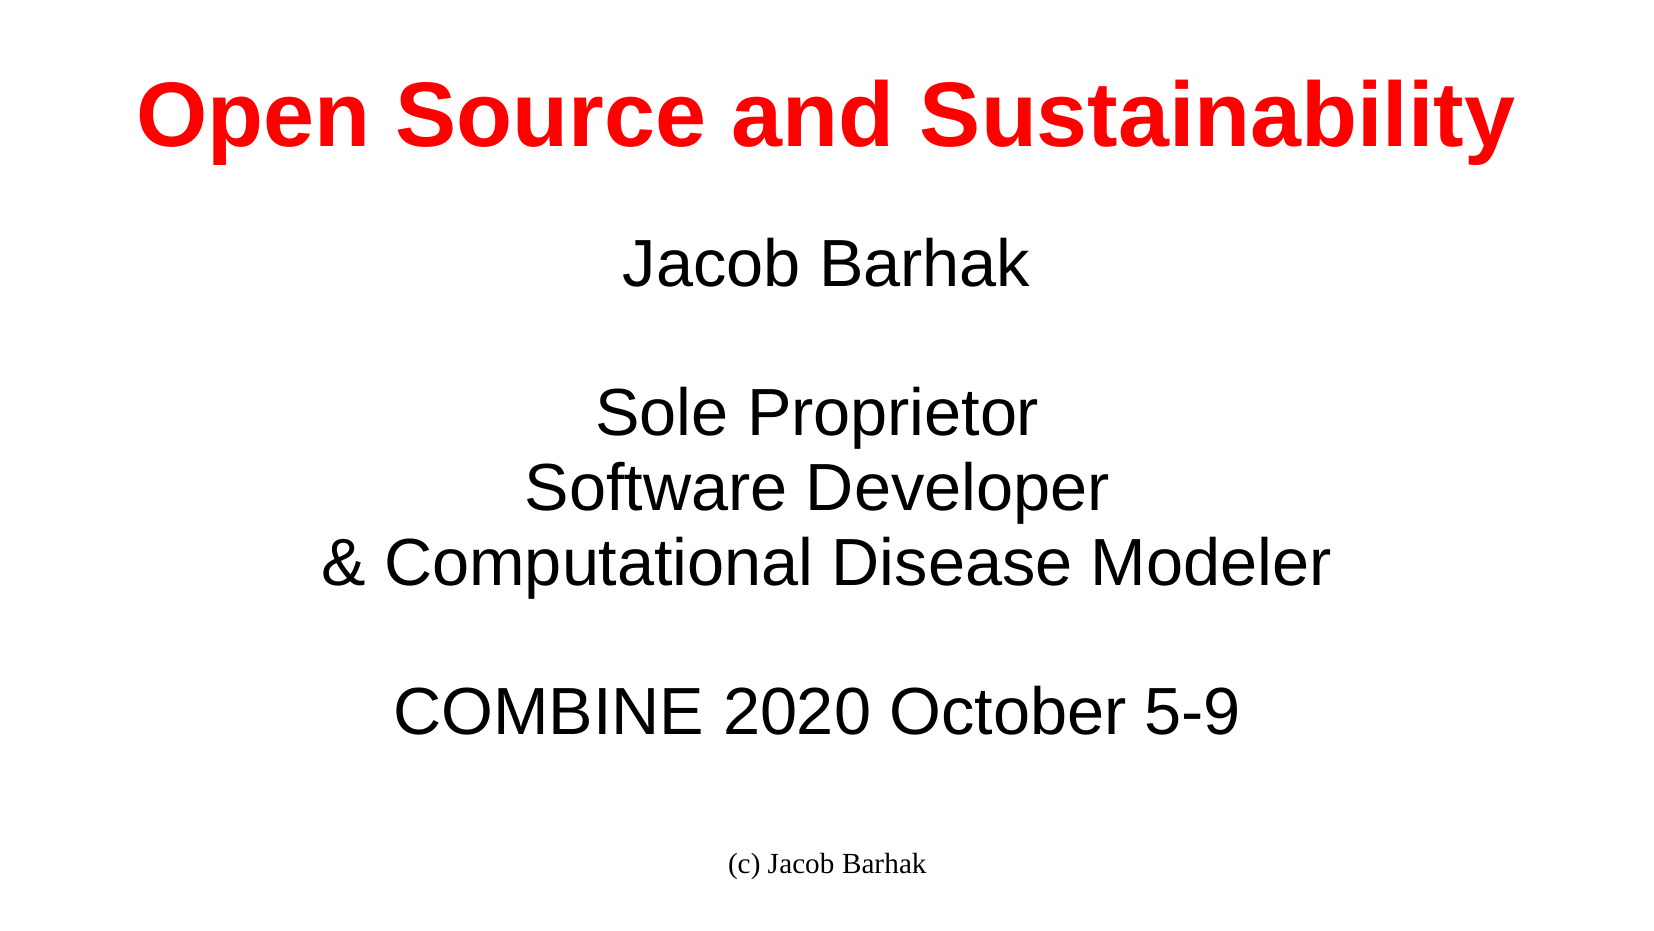

# Open Source and Sustainability
Jacob Barhak
Sole Proprietor
Software Developer
& Computational Disease Modeler
COMBINE 2020 October 5-9